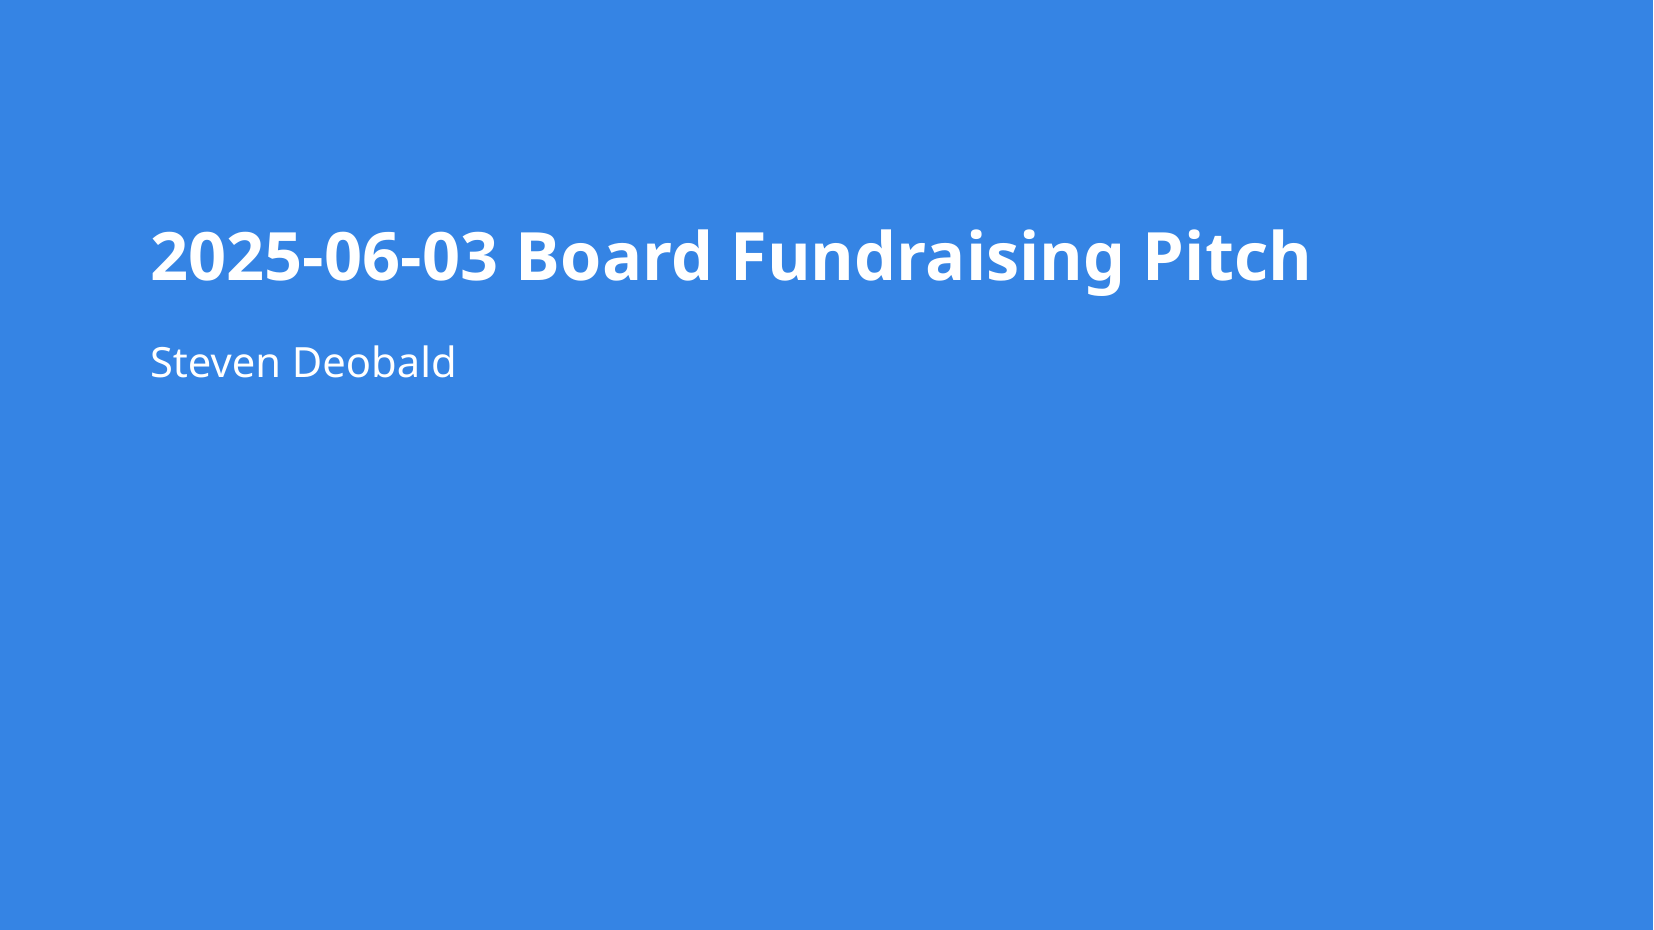

# 2025-06-03 Board Fundraising Pitch
Steven Deobald